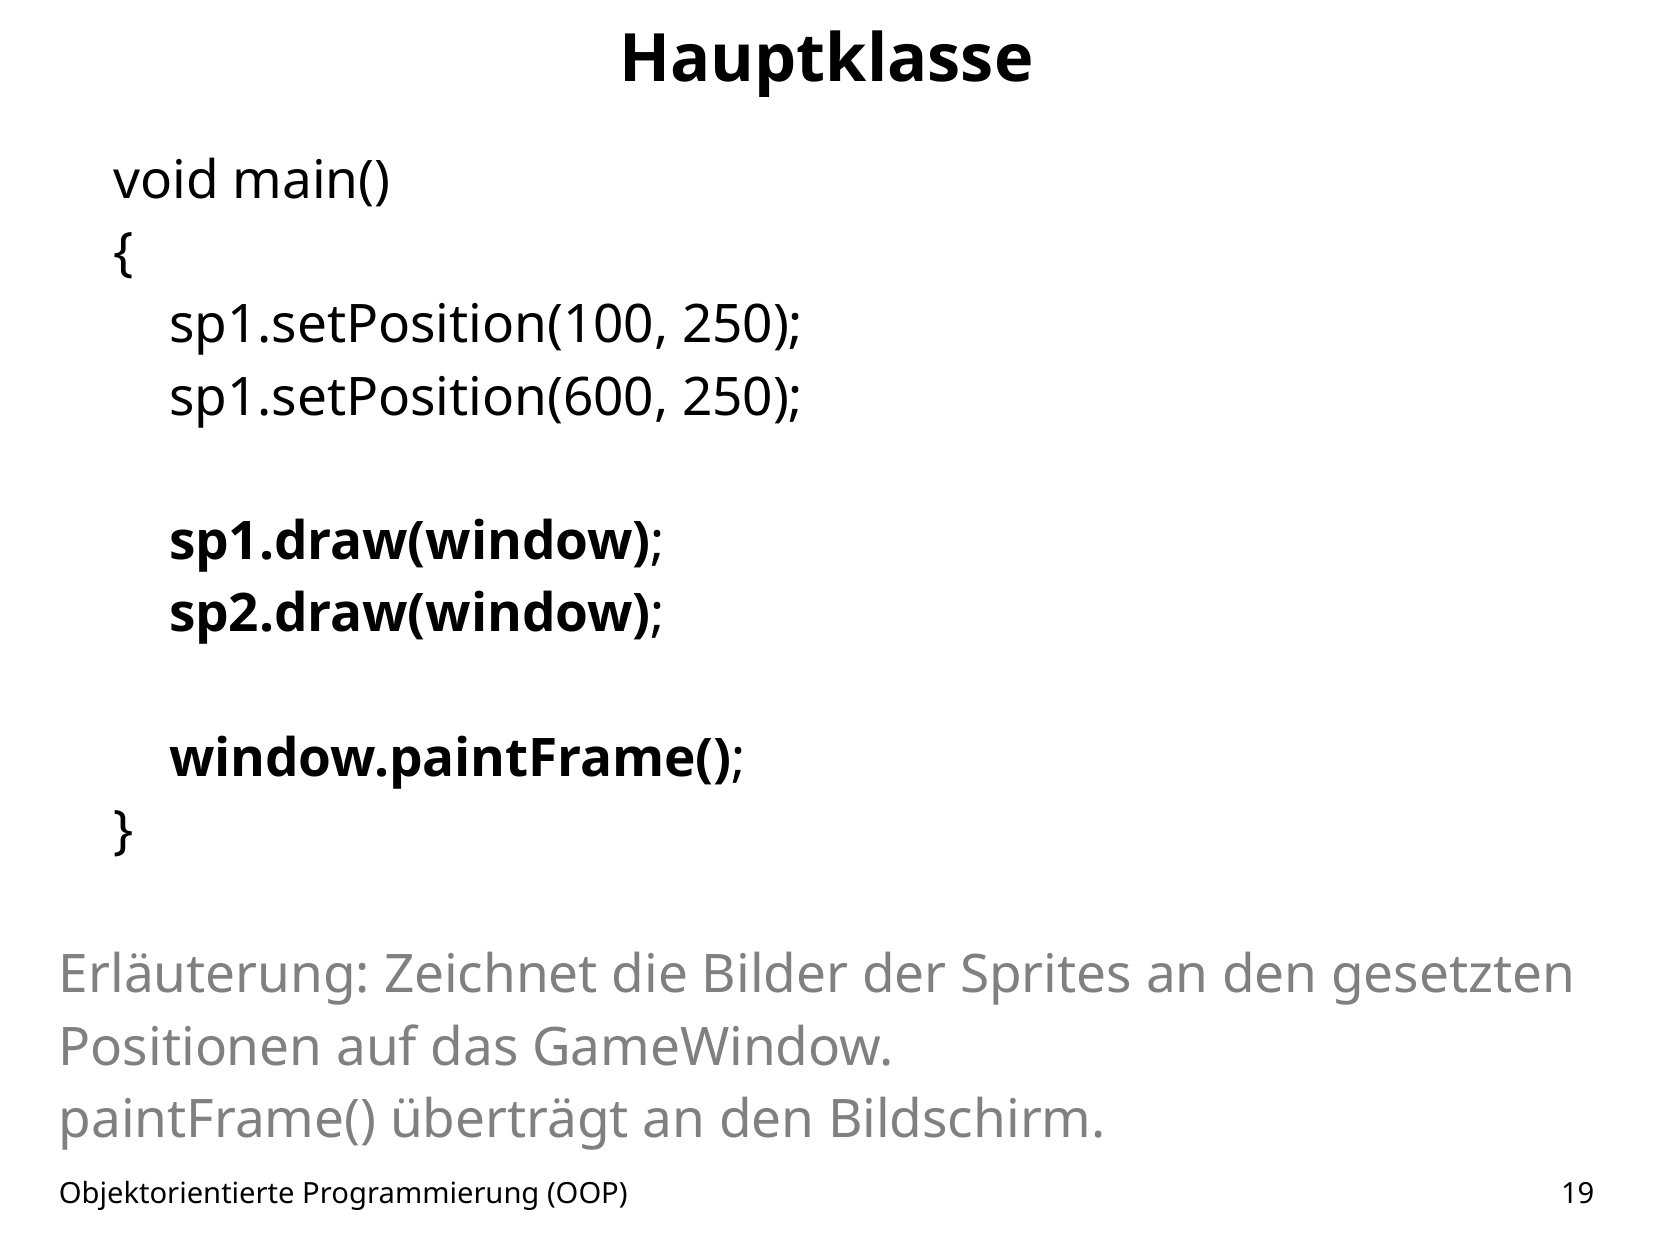

# Hauptklasse
 void main()
 {
 sp1.setPosition(100, 250);
 sp1.setPosition(600, 250);
 sp1.draw(window);
 sp2.draw(window);
 window.paintFrame();
 }
Erläuterung: Zeichnet die Bilder der Sprites an den gesetzten Positionen auf das GameWindow.
paintFrame() überträgt an den Bildschirm.
Objektorientierte Programmierung (OOP)
19